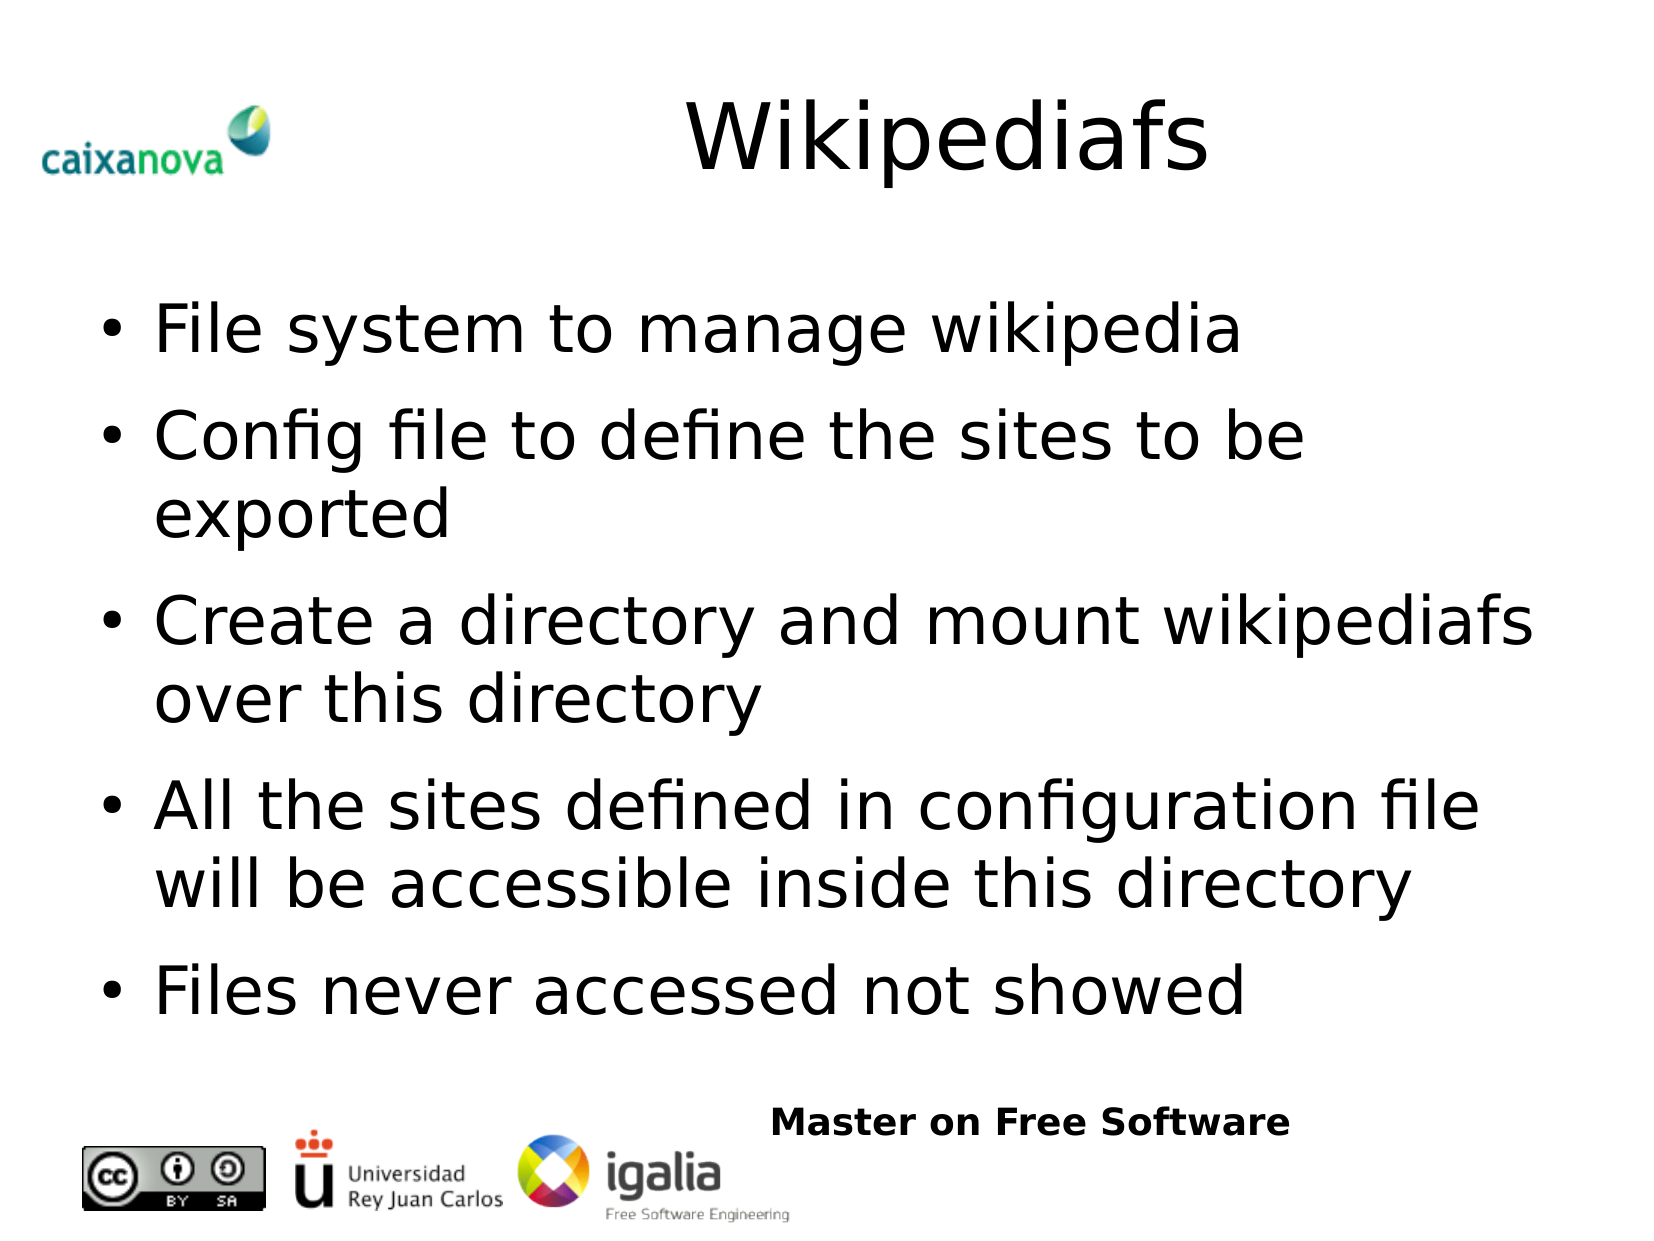

# Wikipediafs
File system to manage wikipedia
Config file to define the sites to be exported
Create a directory and mount wikipediafs over this directory
All the sites defined in configuration file will be accessible inside this directory
Files never accessed not showed